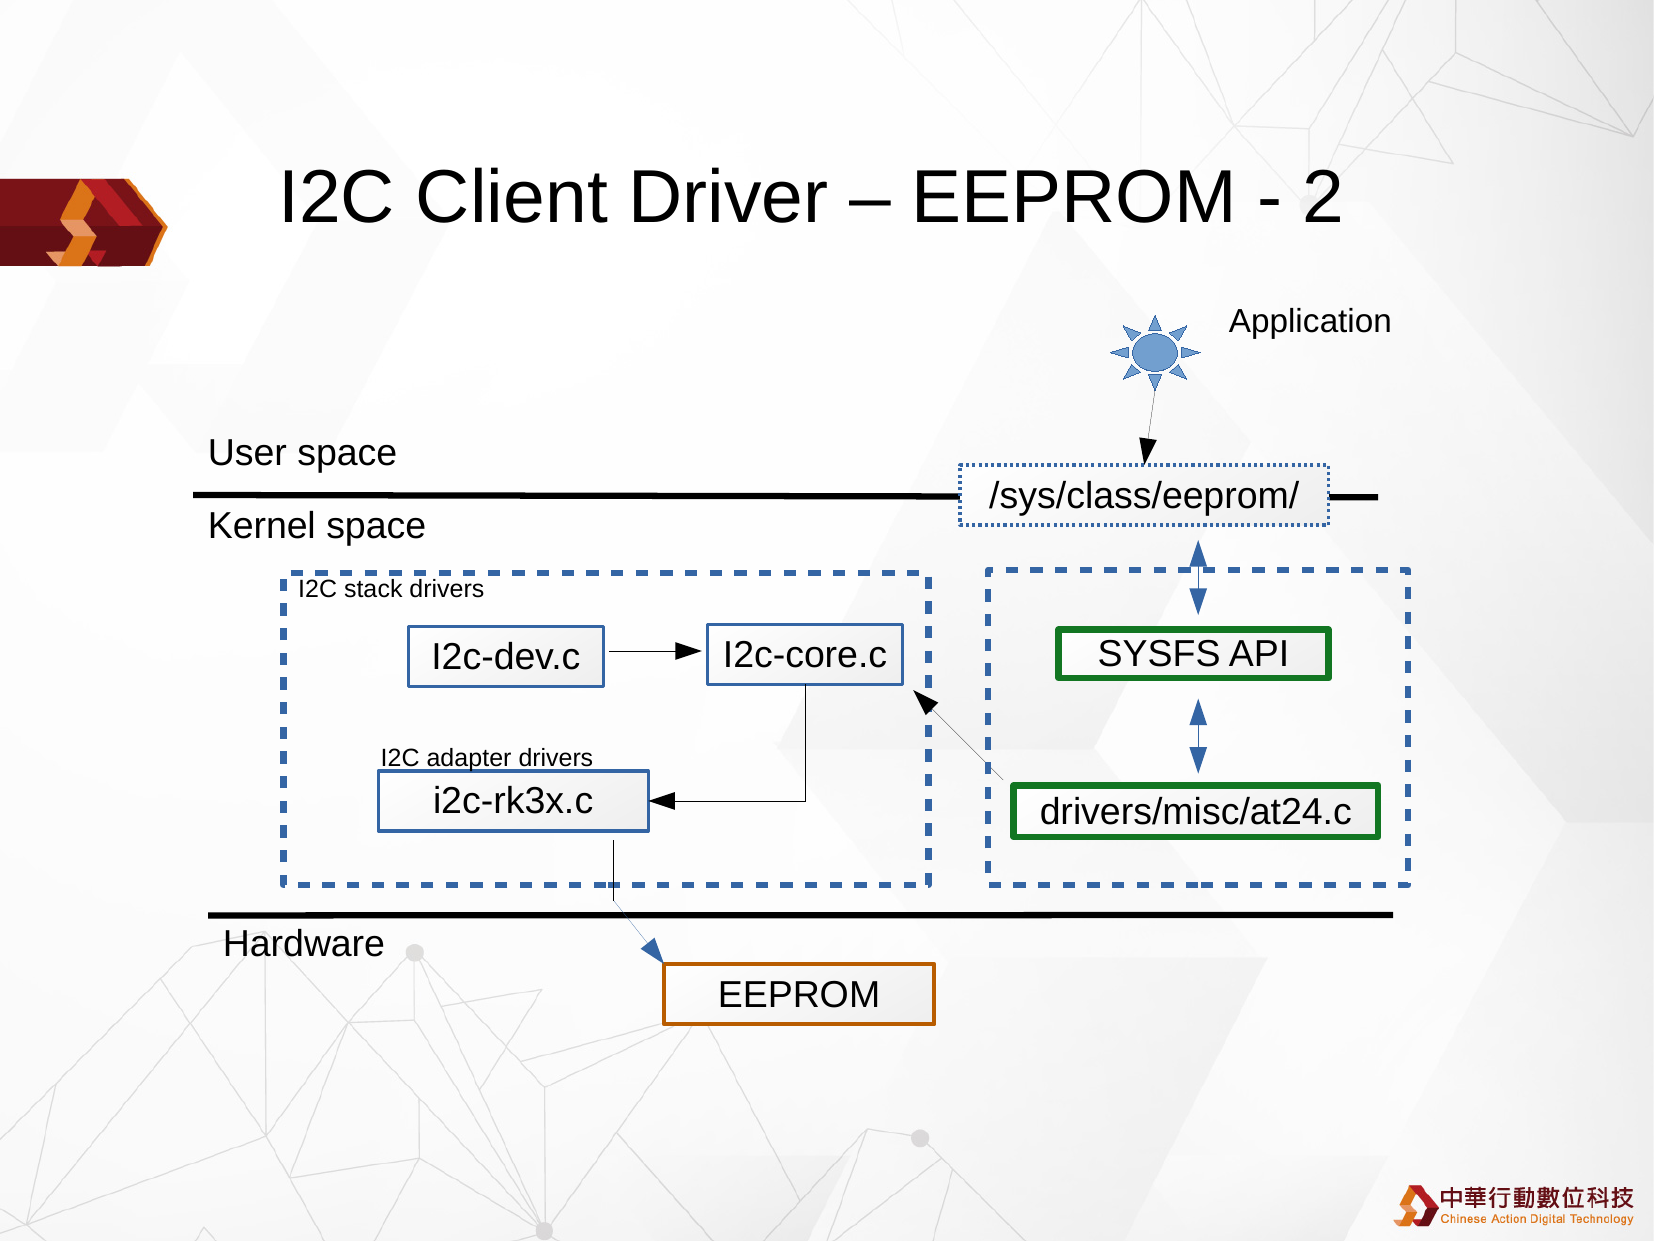

# I2C Client Driver – EEPROM - 2
Application
User space
/sys/class/eeprom/
Kernel space
I2C stack drivers
I2c-core.c
I2c-dev.c
SYSFS API
I2C adapter drivers
i2c-rk3x.c
drivers/misc/at24.c
Hardware
EEPROM